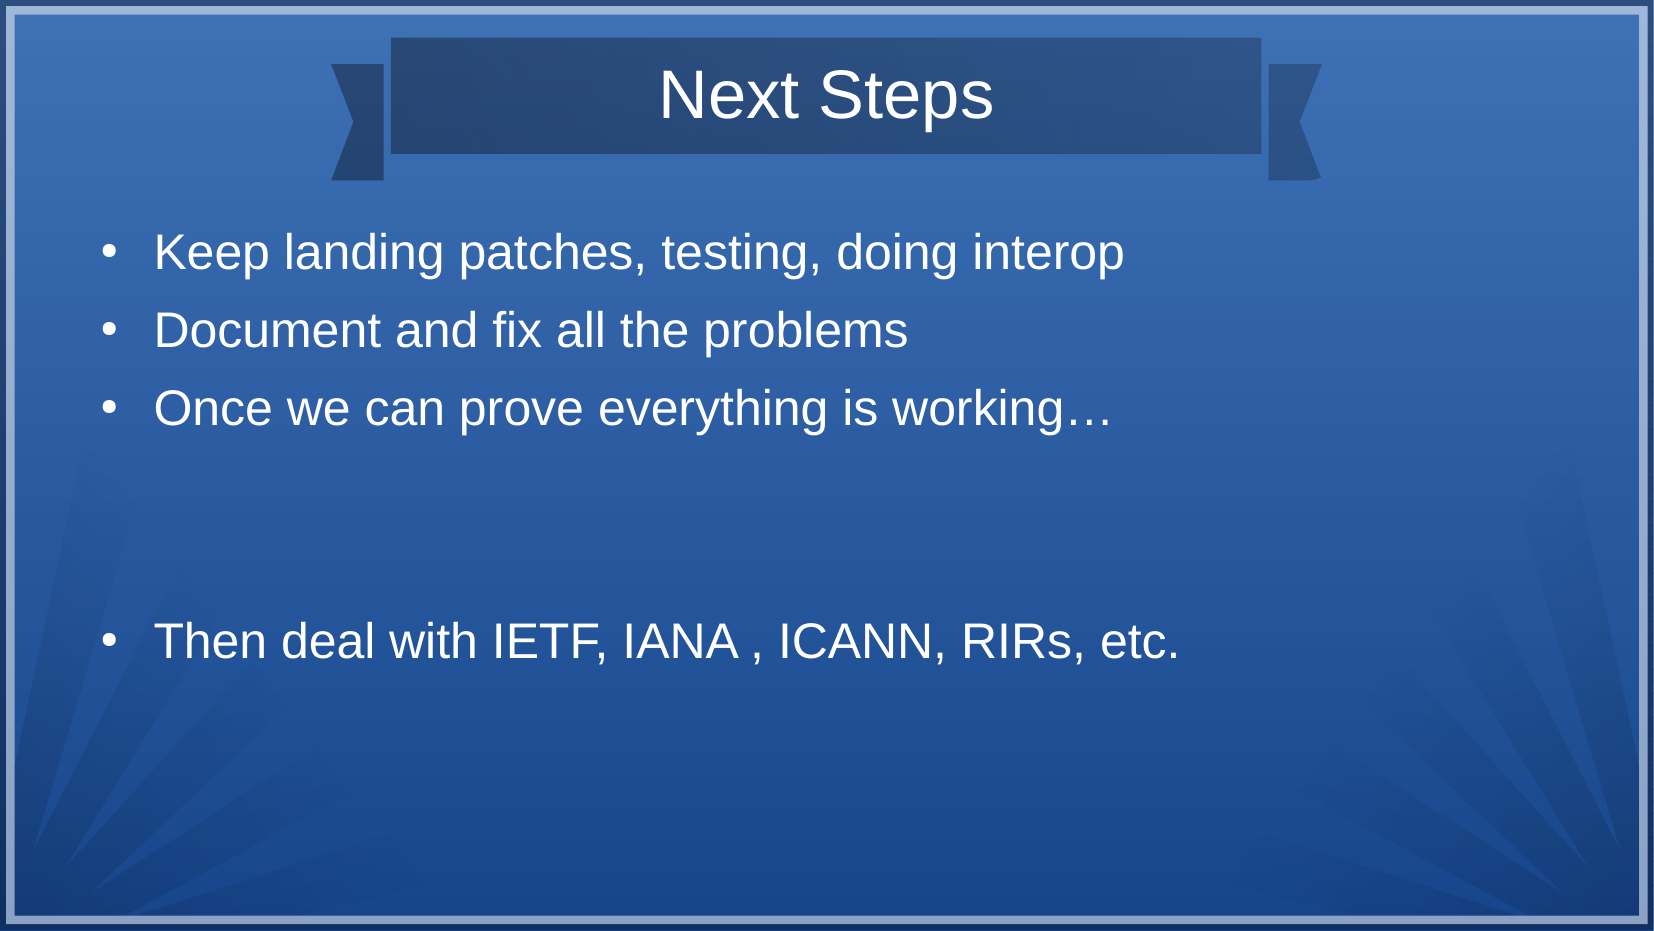

# Next Steps
Keep landing patches, testing, doing interop
Document and fix all the problems
Once we can prove everything is working…
Then deal with IETF, IANA , ICANN, RIRs, etc.